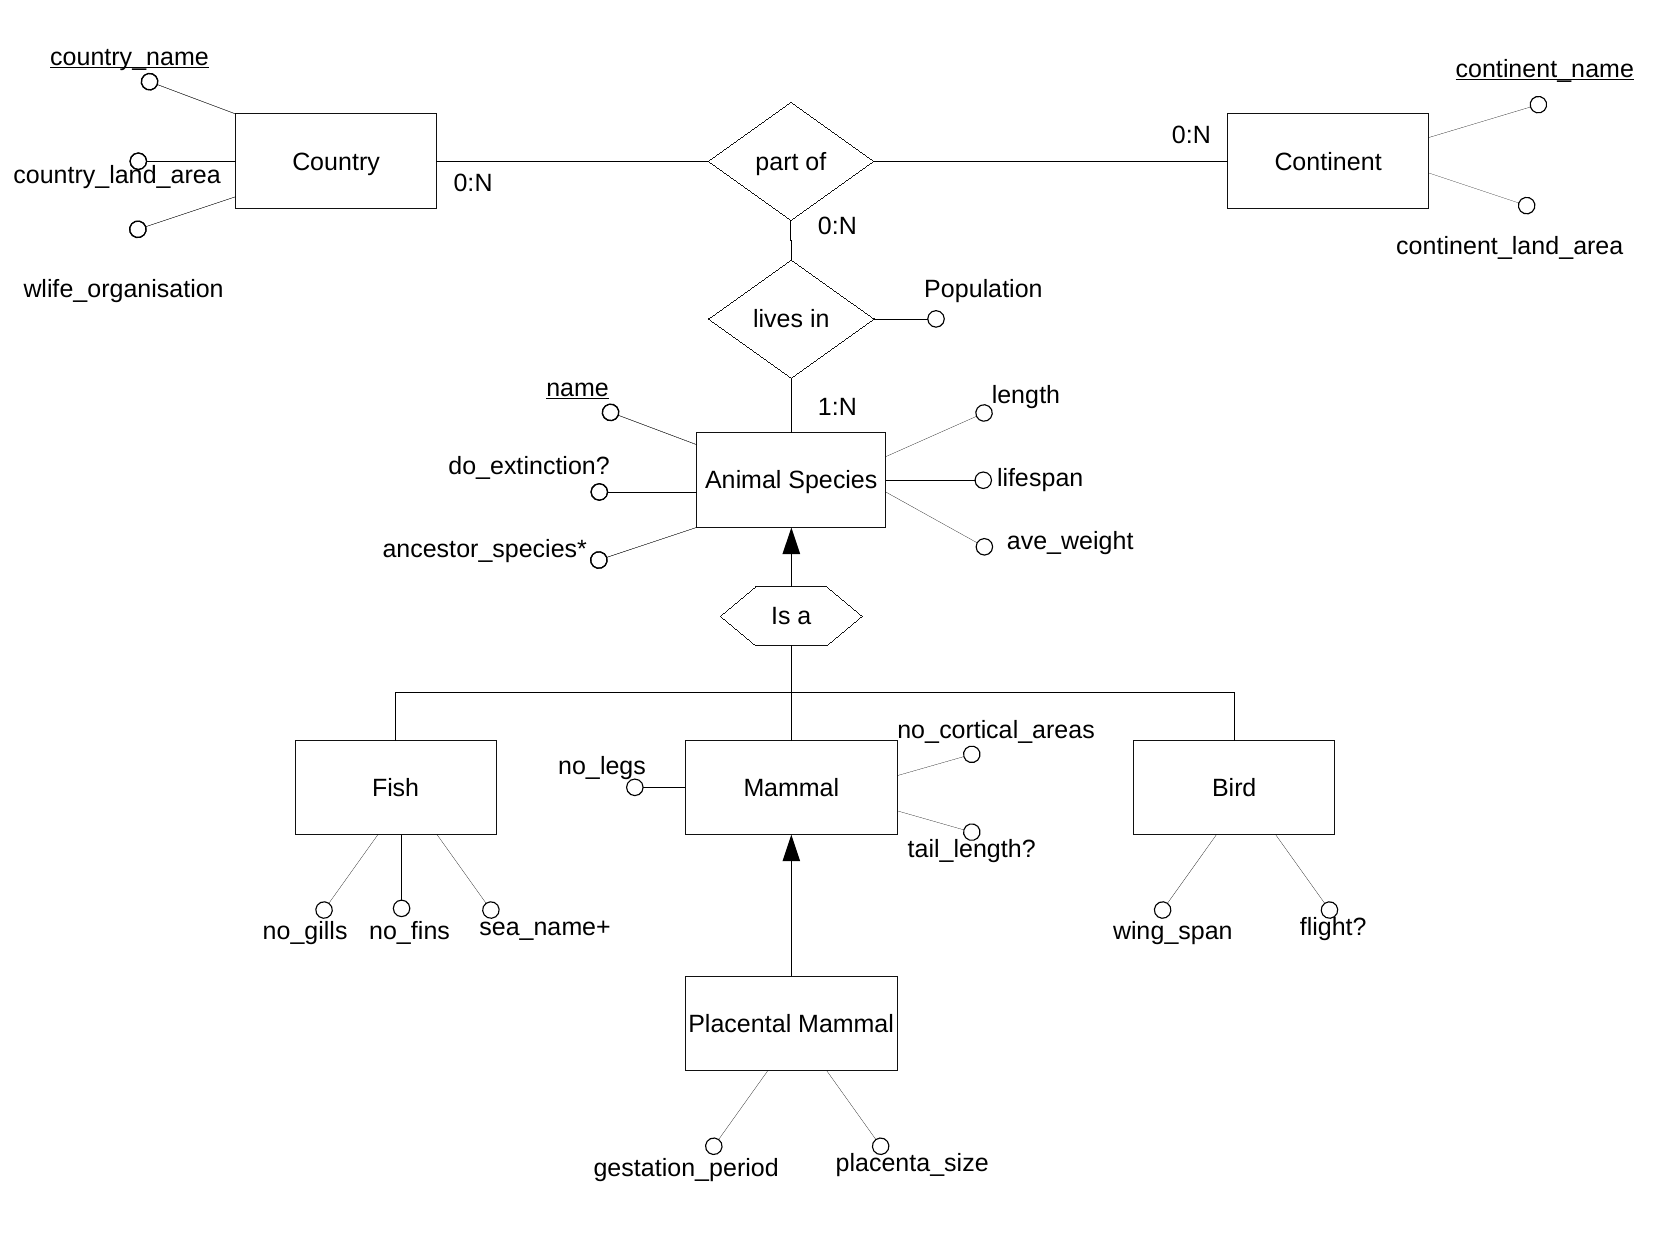

country_name
continent_name
part of
Country
0:N
Continent
country_land_area
0:N
0:N
continent_land_area
lives in
wlife_organisation
Population
name
length
1:N
Animal Species
do_extinction?
lifespan
ave_weight
ancestor_species*
Is a
no_cortical_areas
Fish
Mammal
Bird
no_legs
tail_length?
sea_name+
flight?
no_gills
no_fins
wing_span
Placental Mammal
placenta_size
gestation_period